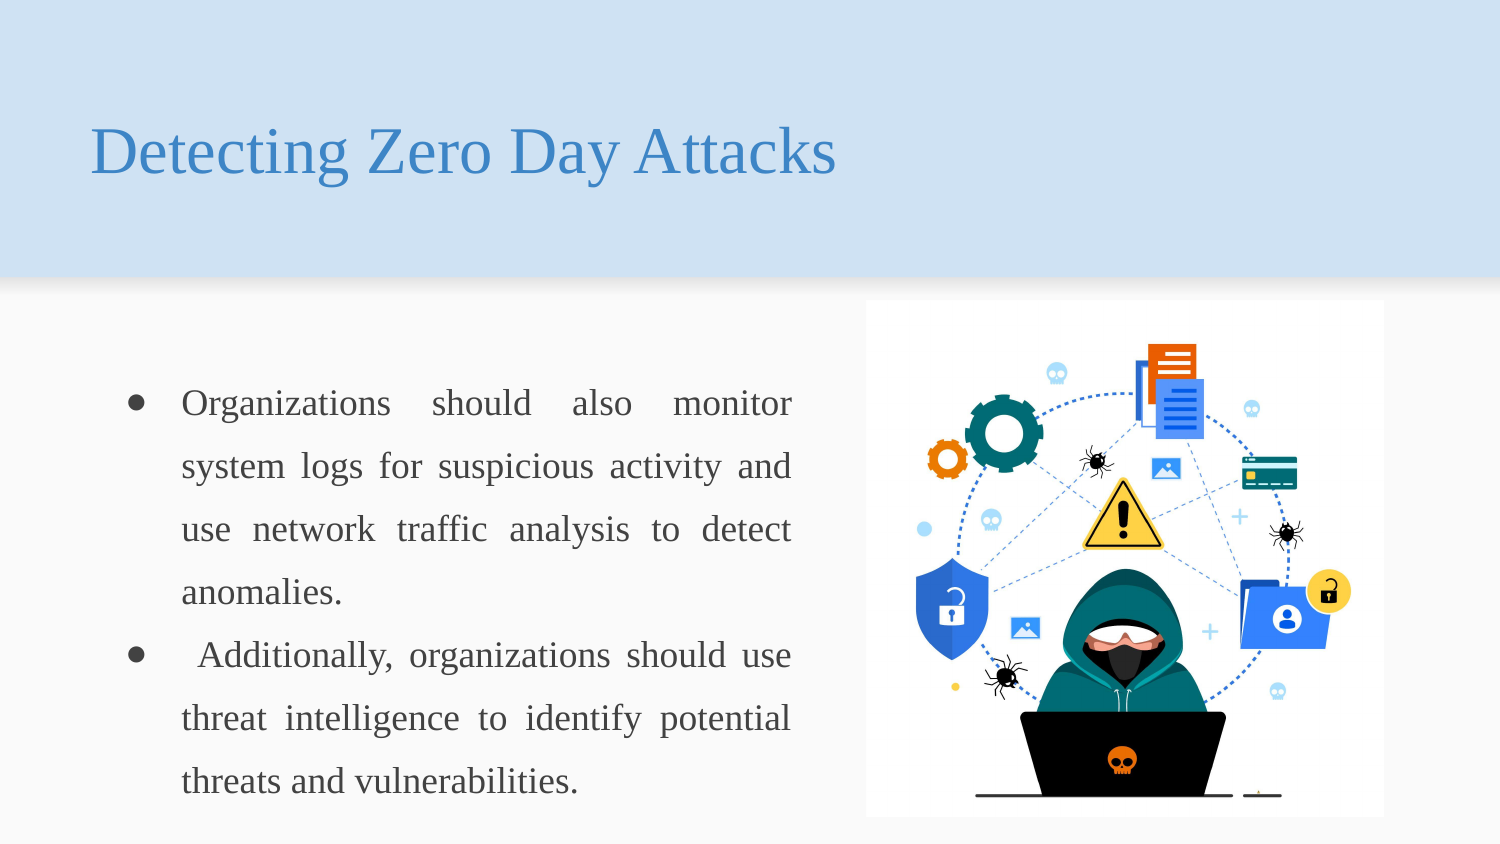

Detecting Zero Day Attacks
# Organizations should also monitor system logs for suspicious activity and use network traffic analysis to detect anomalies.
 Additionally, organizations should use threat intelligence to identify potential threats and vulnerabilities.